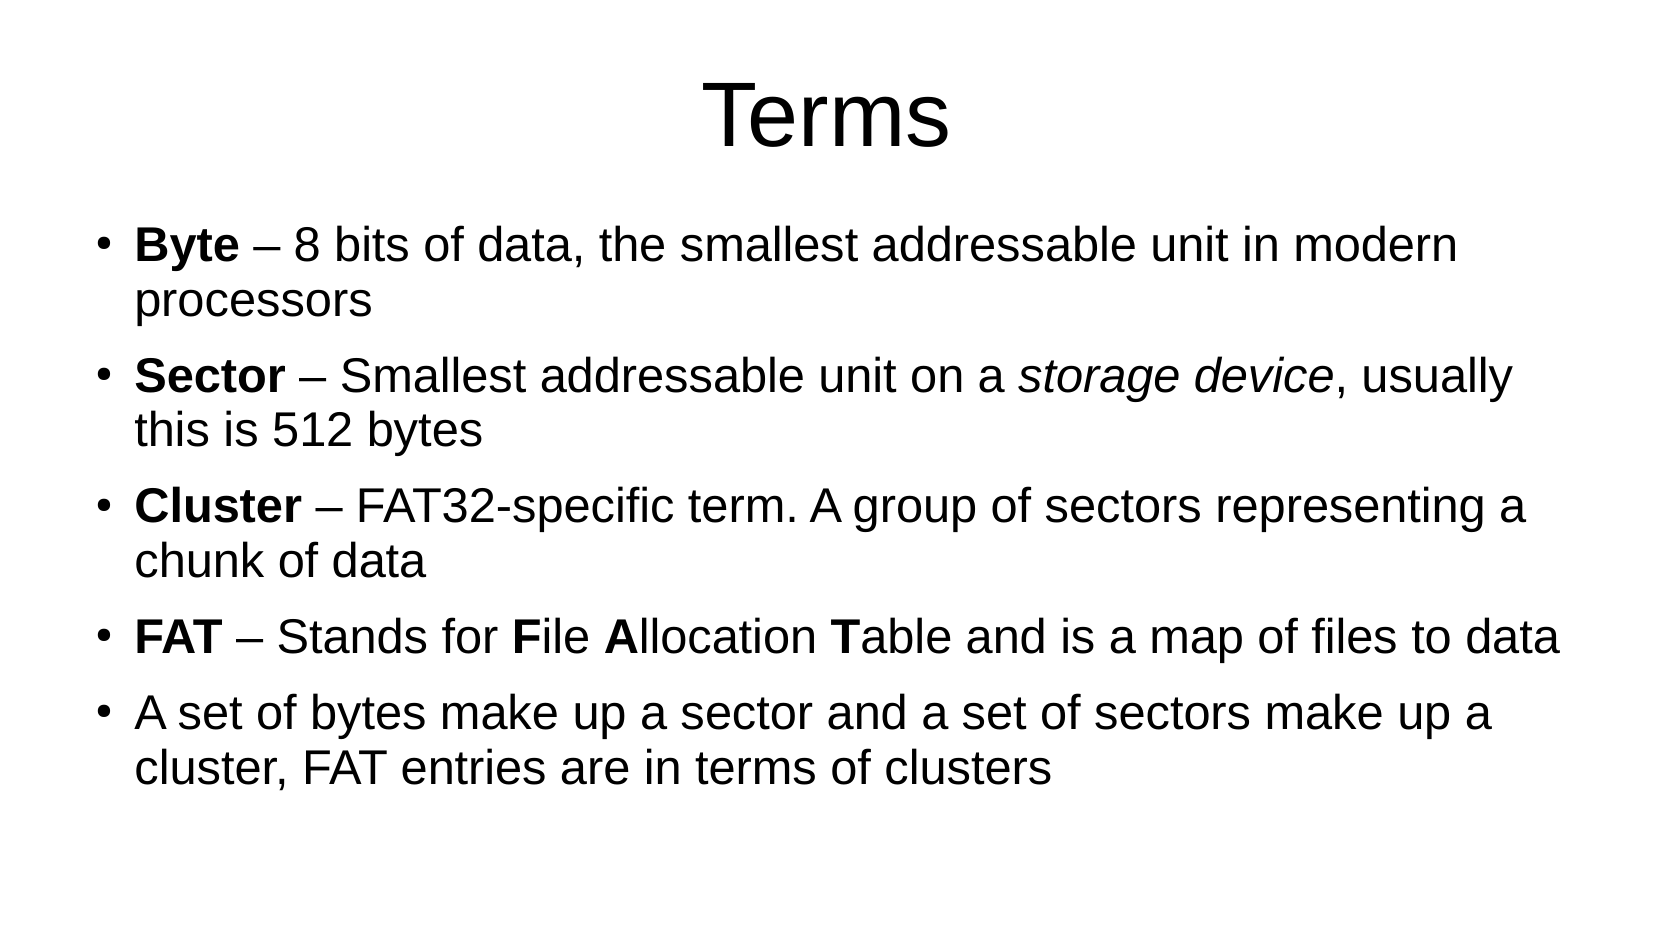

# Terms
Byte – 8 bits of data, the smallest addressable unit in modern processors
Sector – Smallest addressable unit on a storage device, usually this is 512 bytes
Cluster – FAT32-specific term. A group of sectors representing a chunk of data
FAT – Stands for File Allocation Table and is a map of files to data
A set of bytes make up a sector and a set of sectors make up a cluster, FAT entries are in terms of clusters